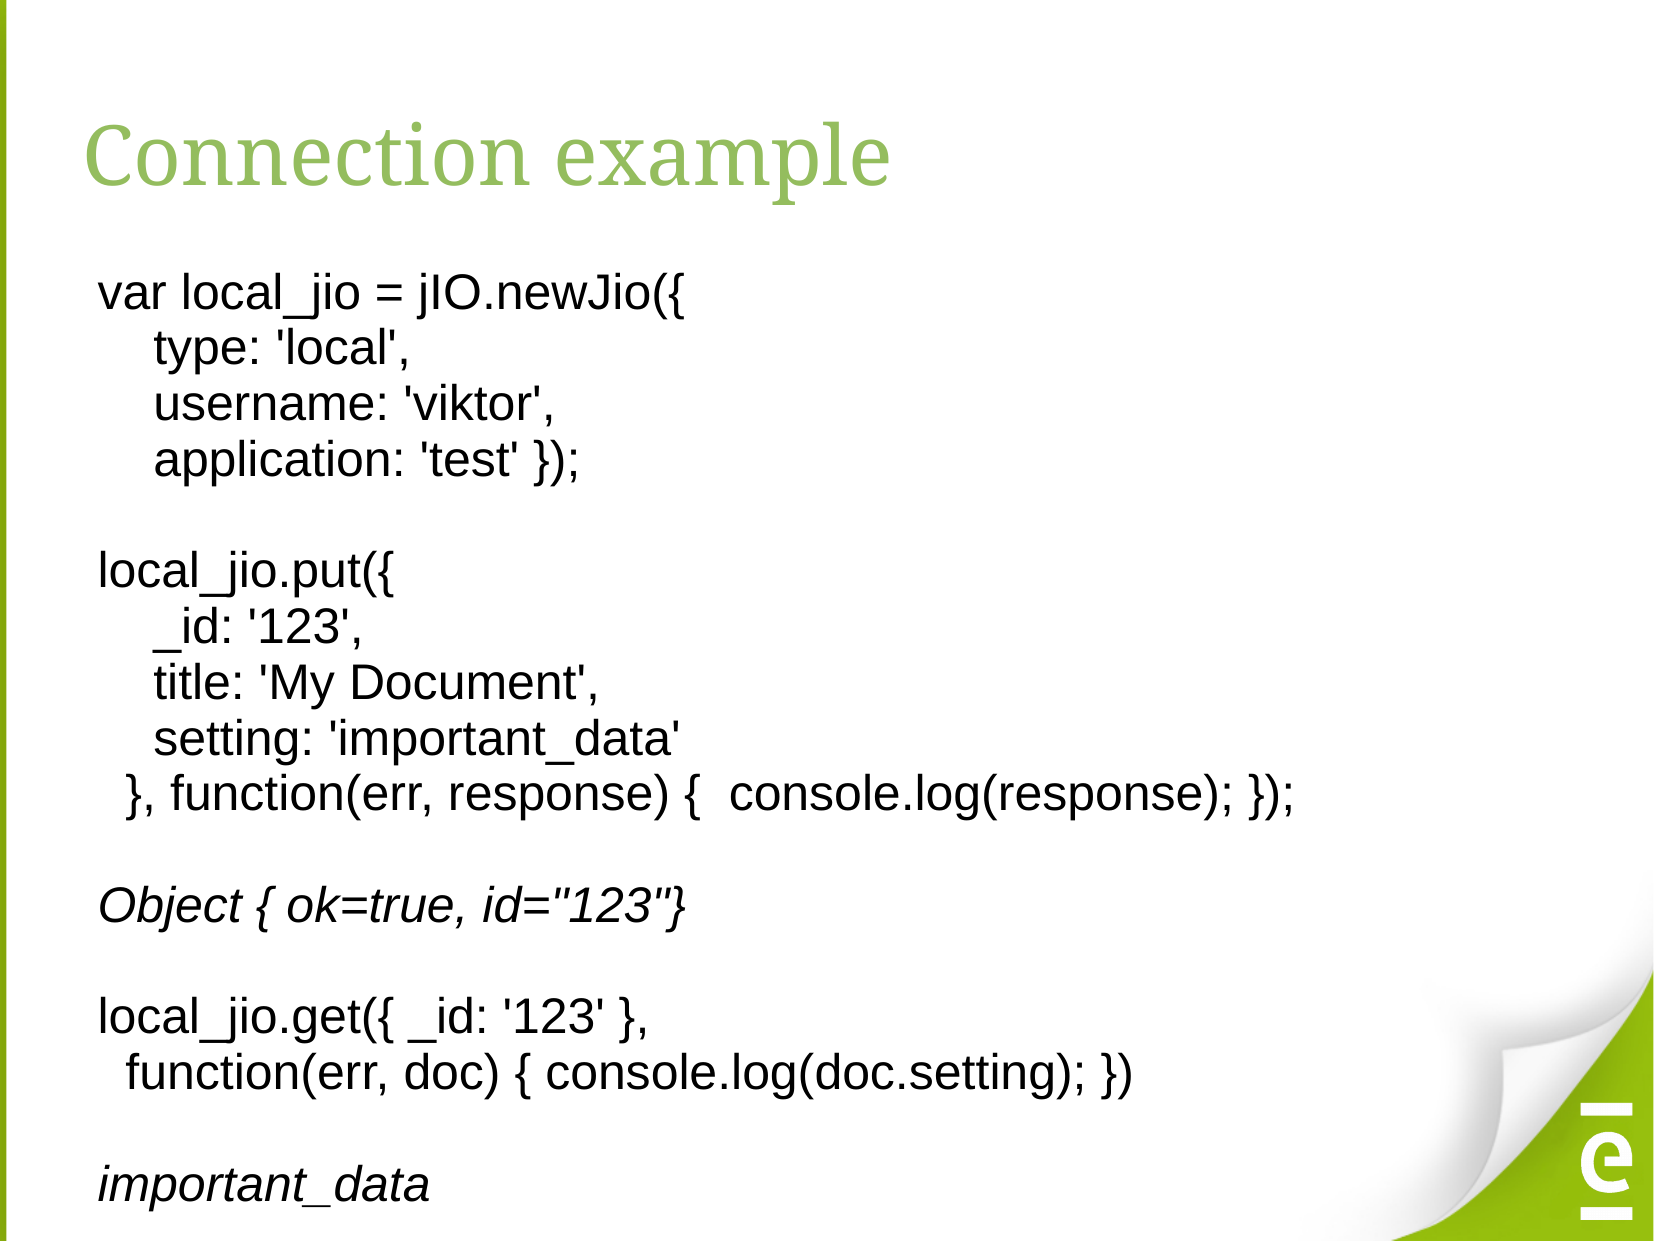

# Connection example
var local_jio = jIO.newJio({
 type: 'local',
 username: 'viktor',
 application: 'test' });
local_jio.put({
 _id: '123',
 title: 'My Document',
 setting: 'important_data'
 }, function(err, response) { console.log(response); });
Object { ok=true, id="123"}
local_jio.get({ _id: '123' },
 function(err, doc) { console.log(doc.setting); })
important_data